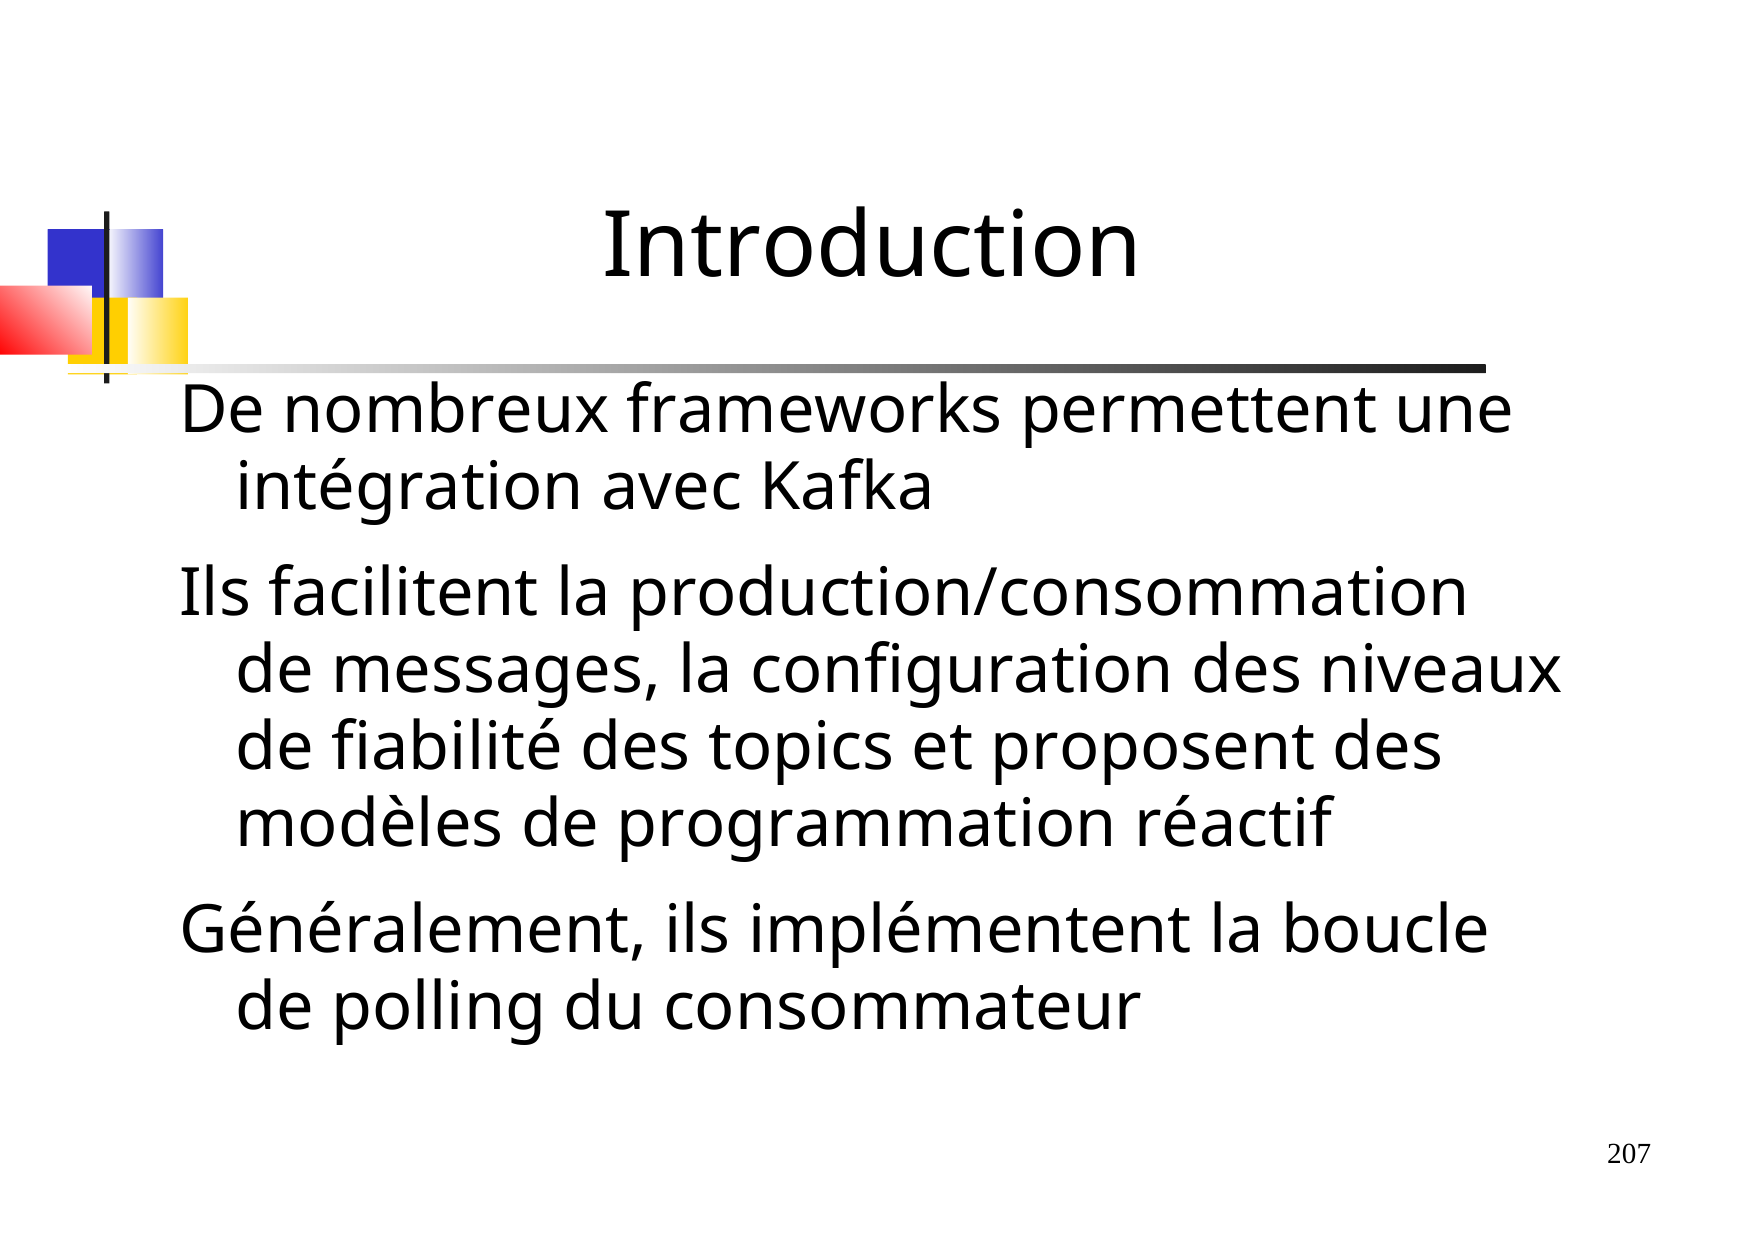

# Introduction
De nombreux frameworks permettent une intégration avec Kafka
Ils facilitent la production/consommation de messages, la configuration des niveaux de fiabilité des topics et proposent des modèles de programmation réactif
Généralement, ils implémentent la boucle de polling du consommateur